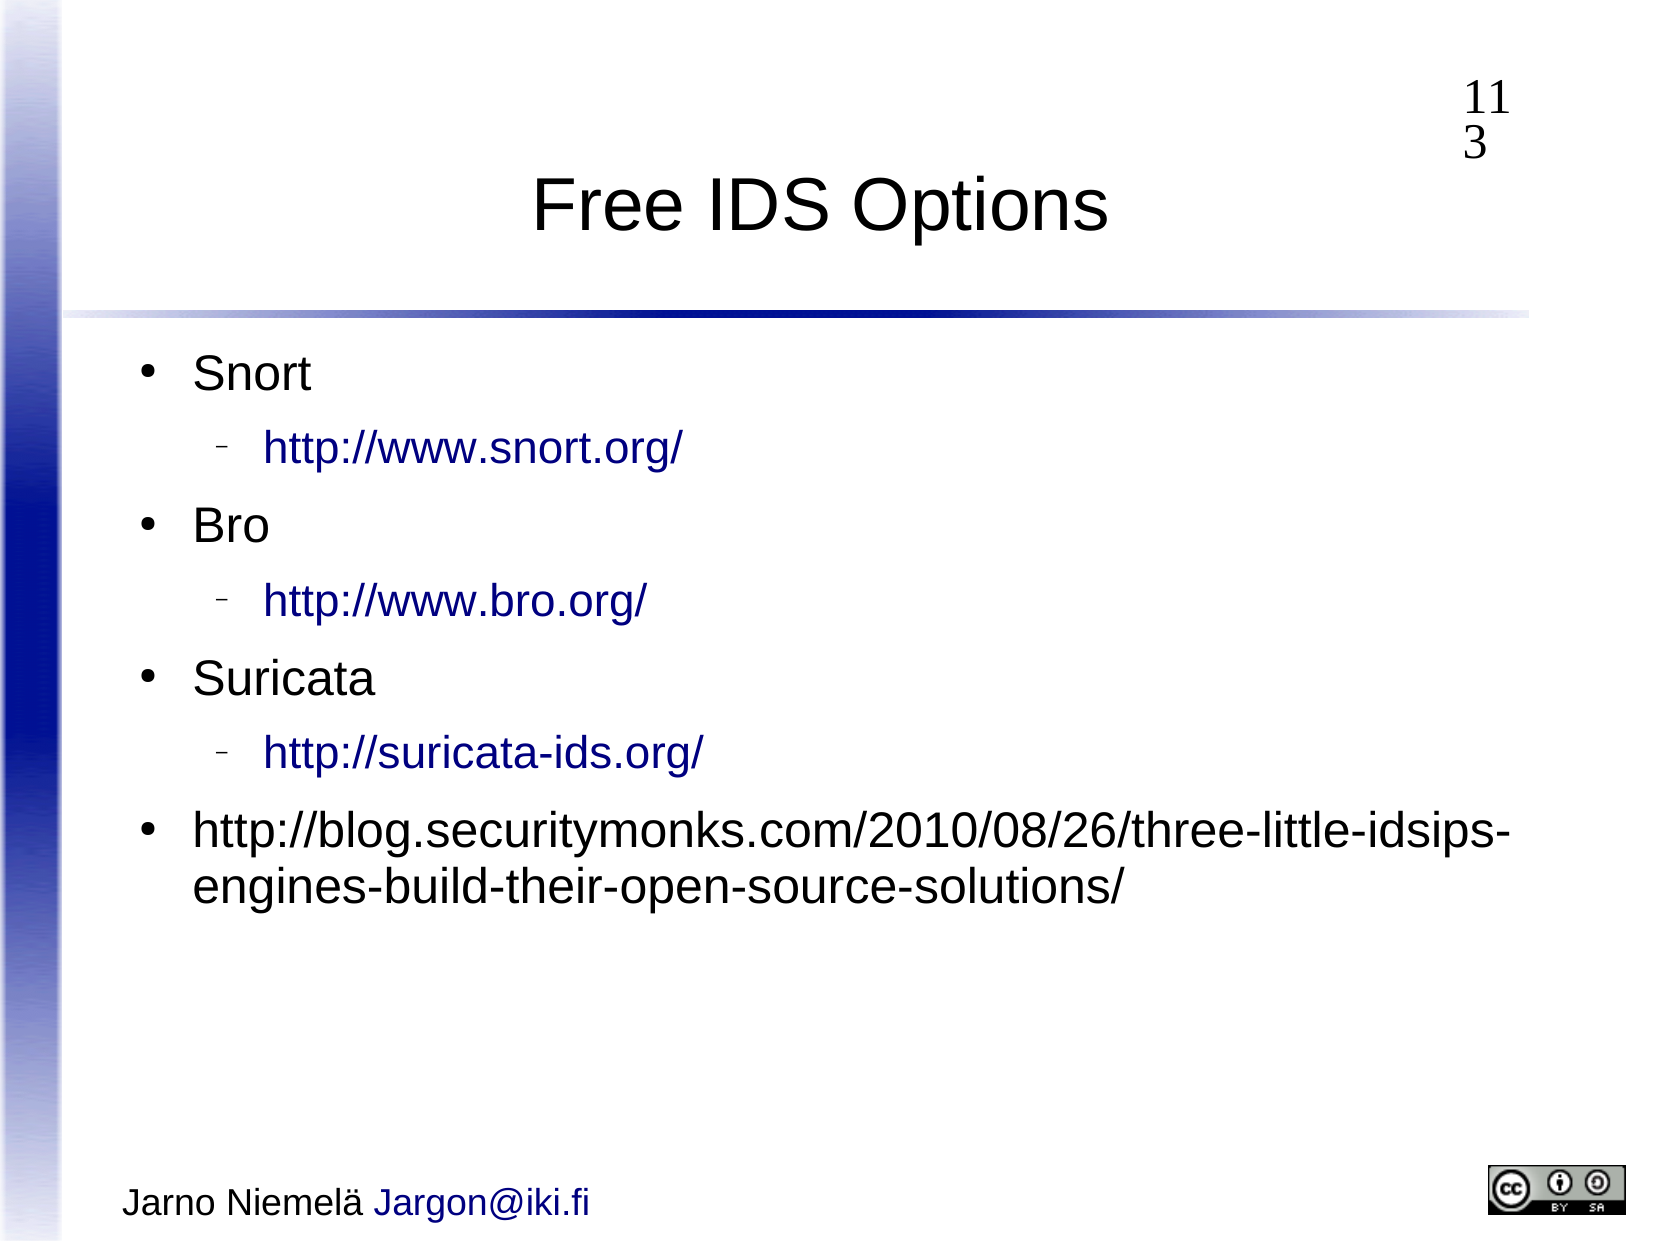

# Free IDS Options
Snort
http://www.snort.org/
Bro
http://www.bro.org/
Suricata
http://suricata-ids.org/
http://blog.securitymonks.com/2010/08/26/three-little-idsips-engines-build-their-open-source-solutions/